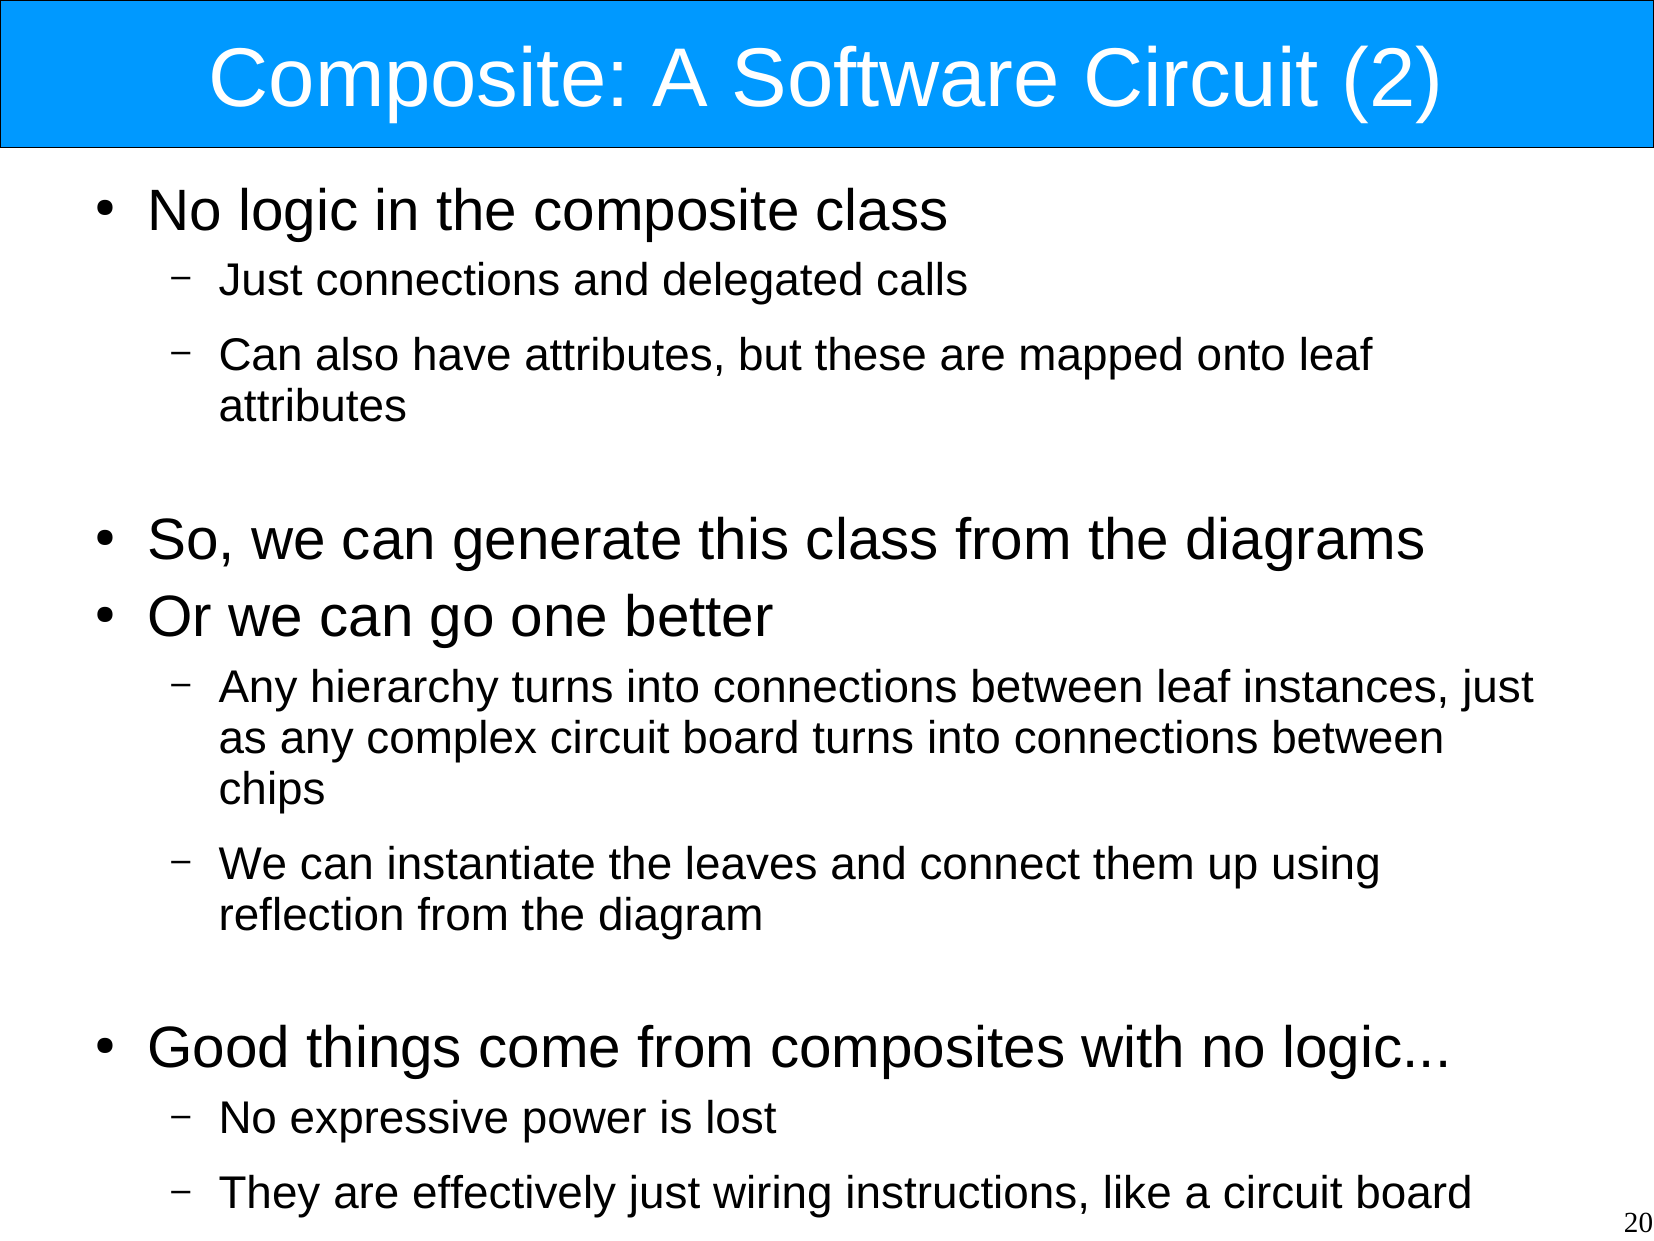

# Composite: A Software Circuit (2)
No logic in the composite class
Just connections and delegated calls
Can also have attributes, but these are mapped onto leaf attributes
So, we can generate this class from the diagrams
Or we can go one better
Any hierarchy turns into connections between leaf instances, just as any complex circuit board turns into connections between chips
We can instantiate the leaves and connect them up using reflection from the diagram
Good things come from composites with no logic...
No expressive power is lost
They are effectively just wiring instructions, like a circuit board
20